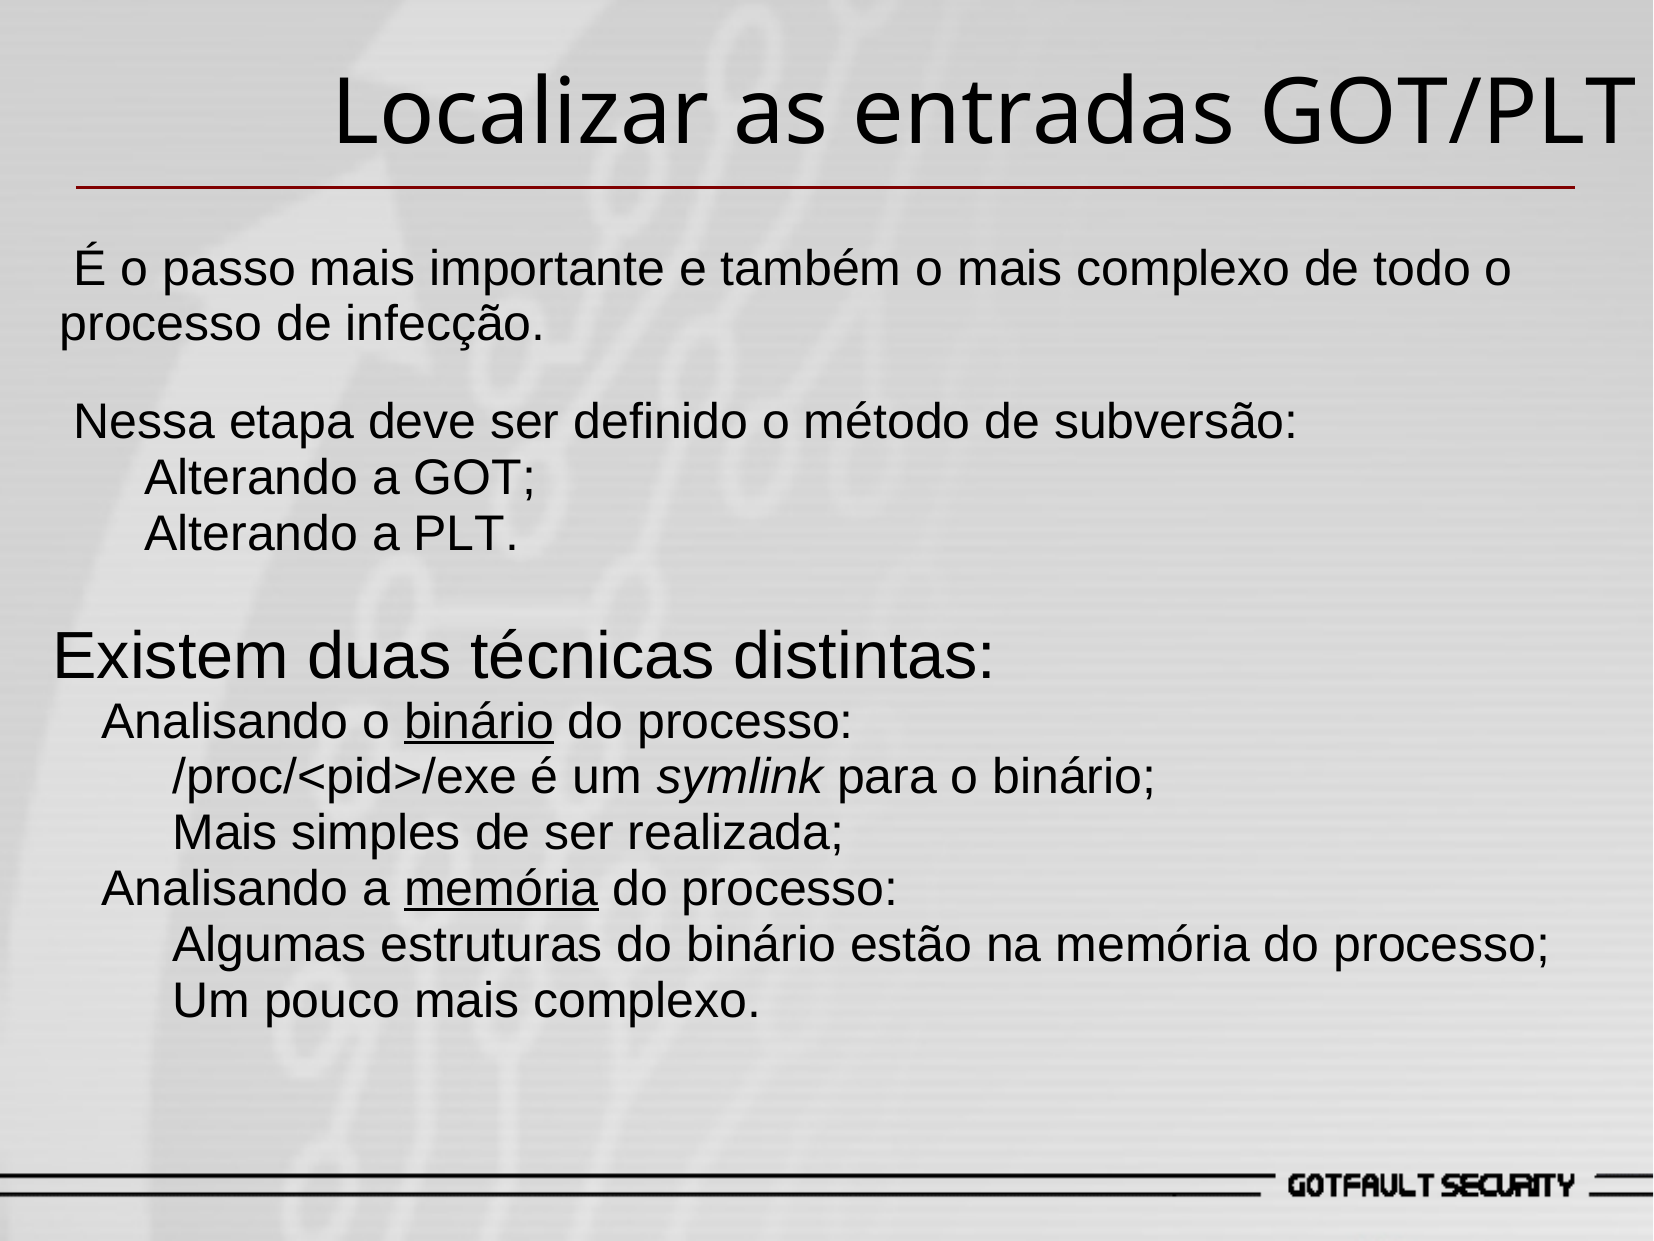

Localizar as entradas GOT/PLT
 É o passo mais importante e também o mais complexo de todo o processo de infecção.
 Nessa etapa deve ser definido o método de subversão:
 Alterando a GOT;
 Alterando a PLT.
Existem duas técnicas distintas:
 Analisando o binário do processo:
 /proc/<pid>/exe é um symlink para o binário;
 Mais simples de ser realizada;
 Analisando a memória do processo:
 Algumas estruturas do binário estão na memória do processo;
 Um pouco mais complexo.